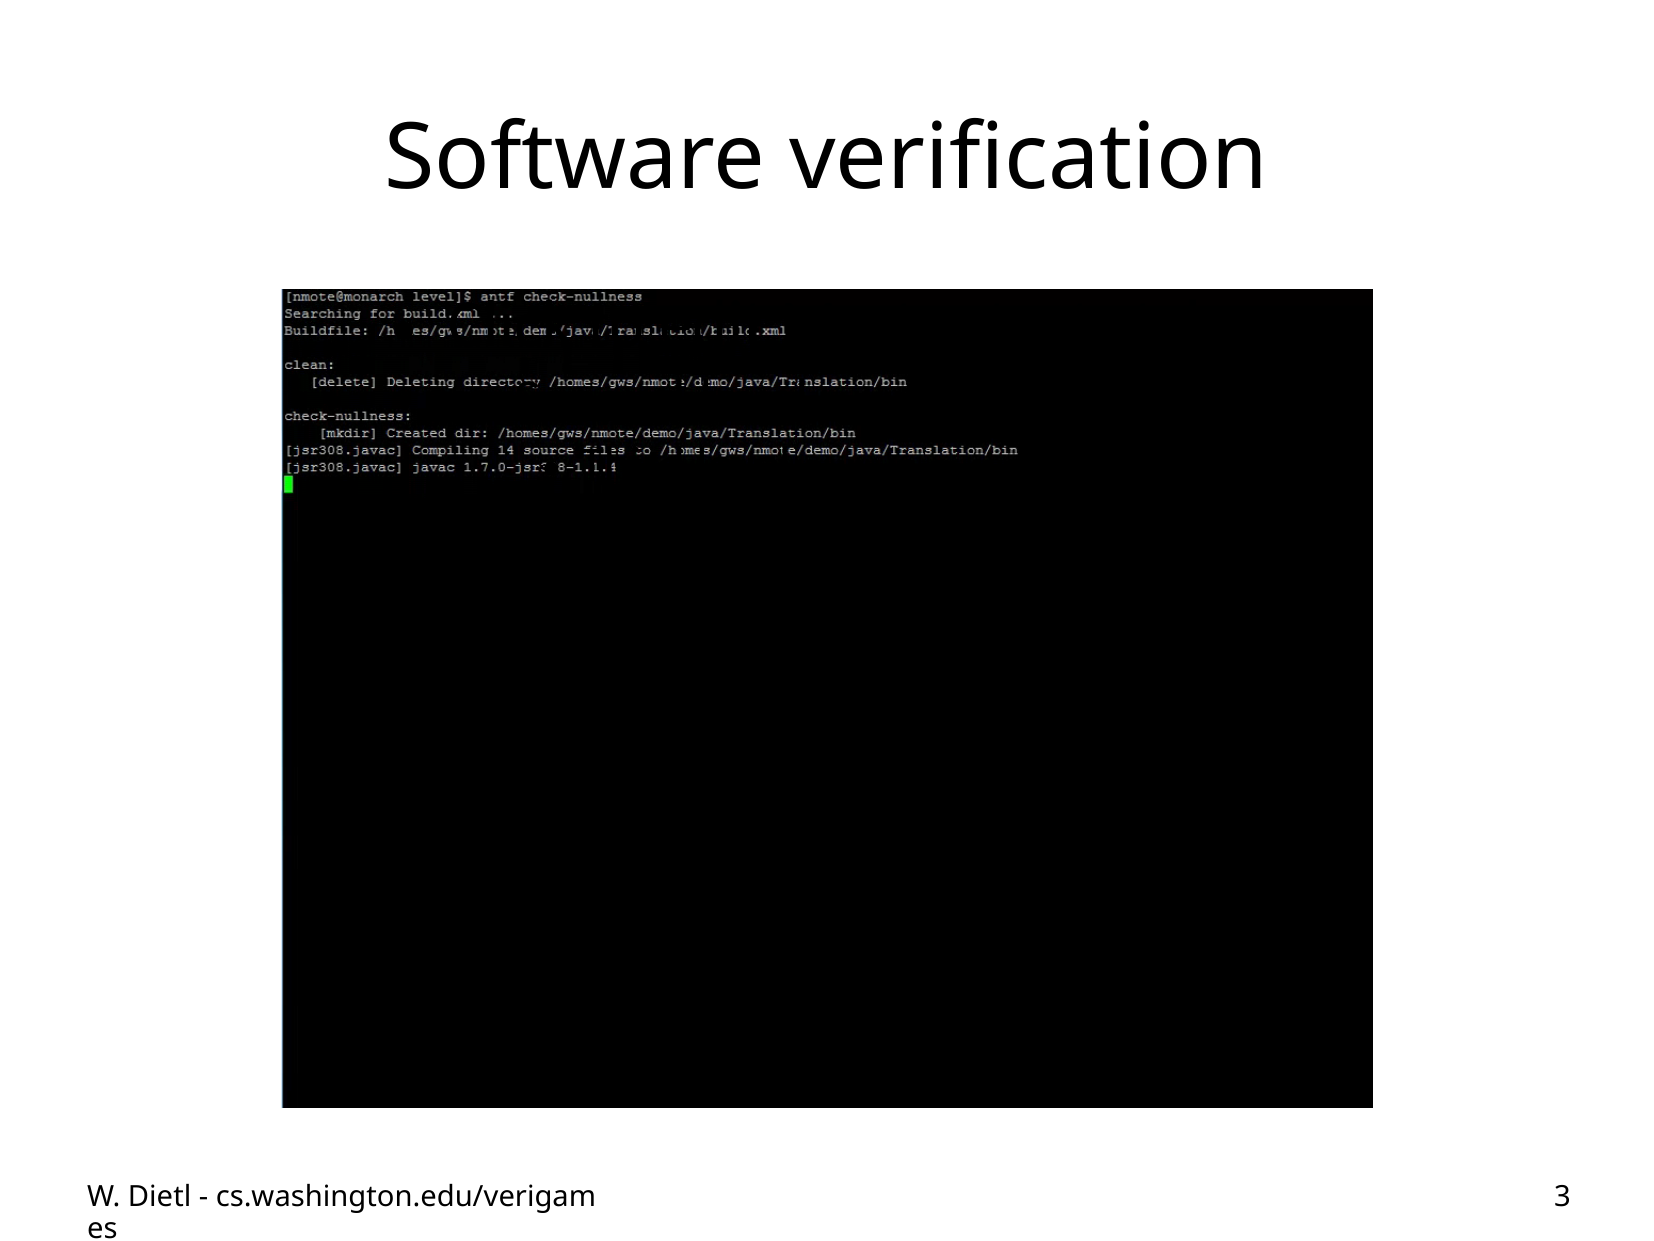

# Software verification
Click to edit Master text styles
Second level
Third level
Fourth level
Fifth level
W. Dietl - cs.washington.edu/verigames
3